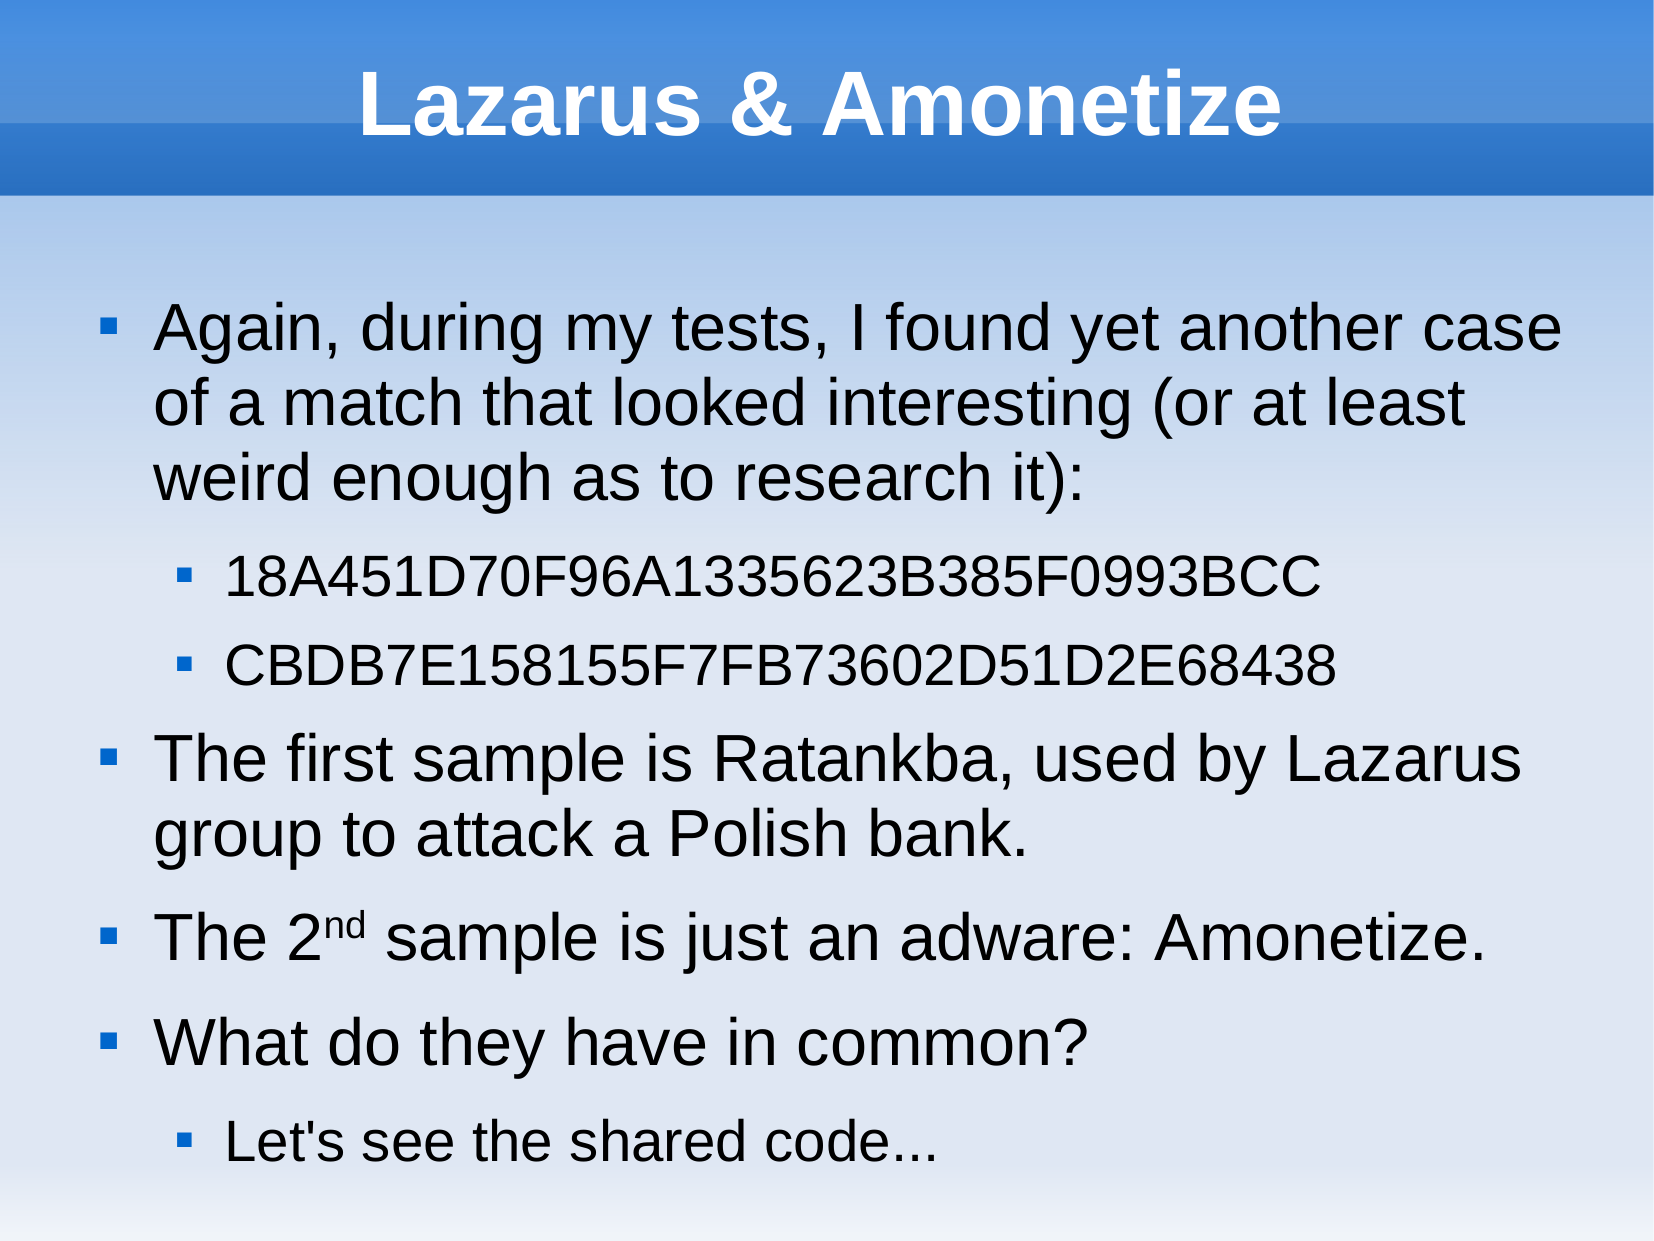

# Lazarus & Amonetize
Again, during my tests, I found yet another case of a match that looked interesting (or at least weird enough as to research it):
18A451D70F96A1335623B385F0993BCC
CBDB7E158155F7FB73602D51D2E68438
The first sample is Ratankba, used by Lazarus group to attack a Polish bank.
The 2nd sample is just an adware: Amonetize.
What do they have in common?
Let's see the shared code...